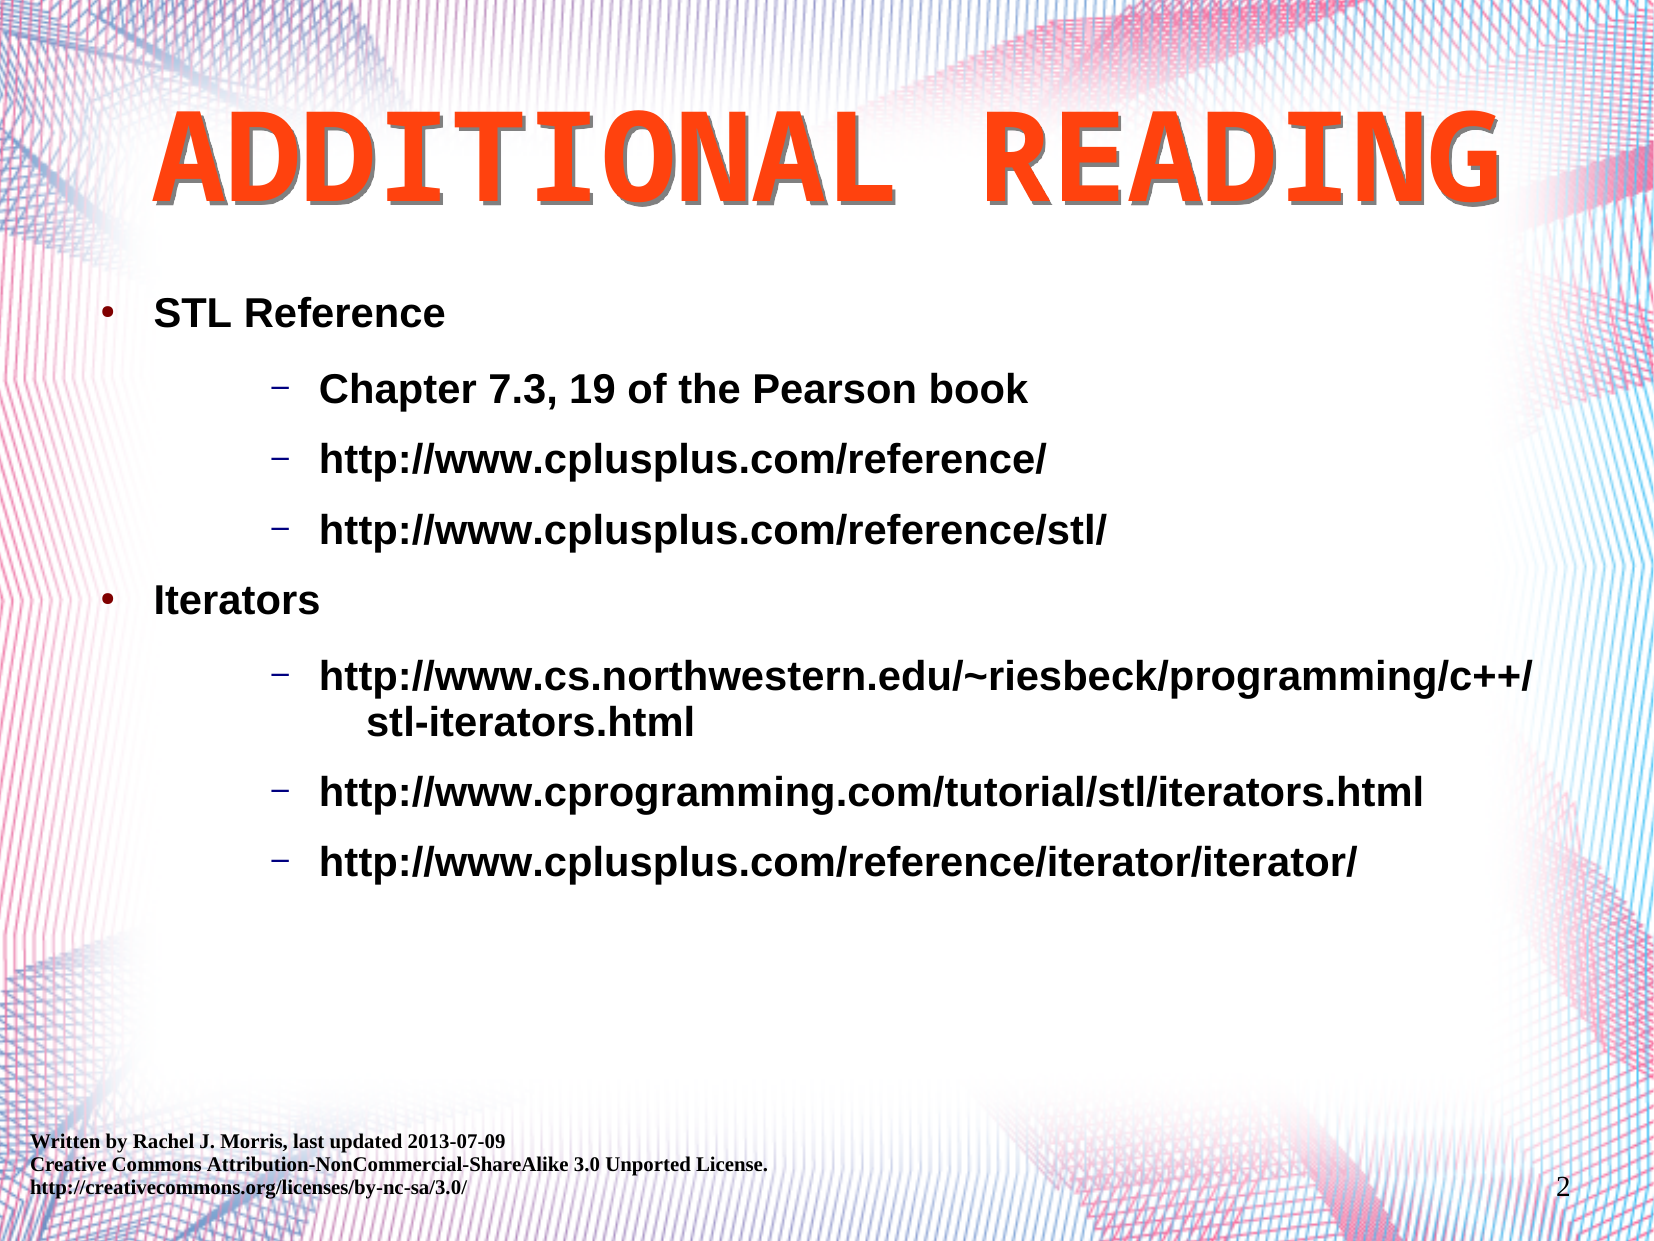

ADDITIONAL READING
# STL Reference
Chapter 7.3, 19 of the Pearson book
http://www.cplusplus.com/reference/
http://www.cplusplus.com/reference/stl/
Iterators
http://www.cs.northwestern.edu/~riesbeck/programming/c++/stl-iterators.html
http://www.cprogramming.com/tutorial/stl/iterators.html
http://www.cplusplus.com/reference/iterator/iterator/
2